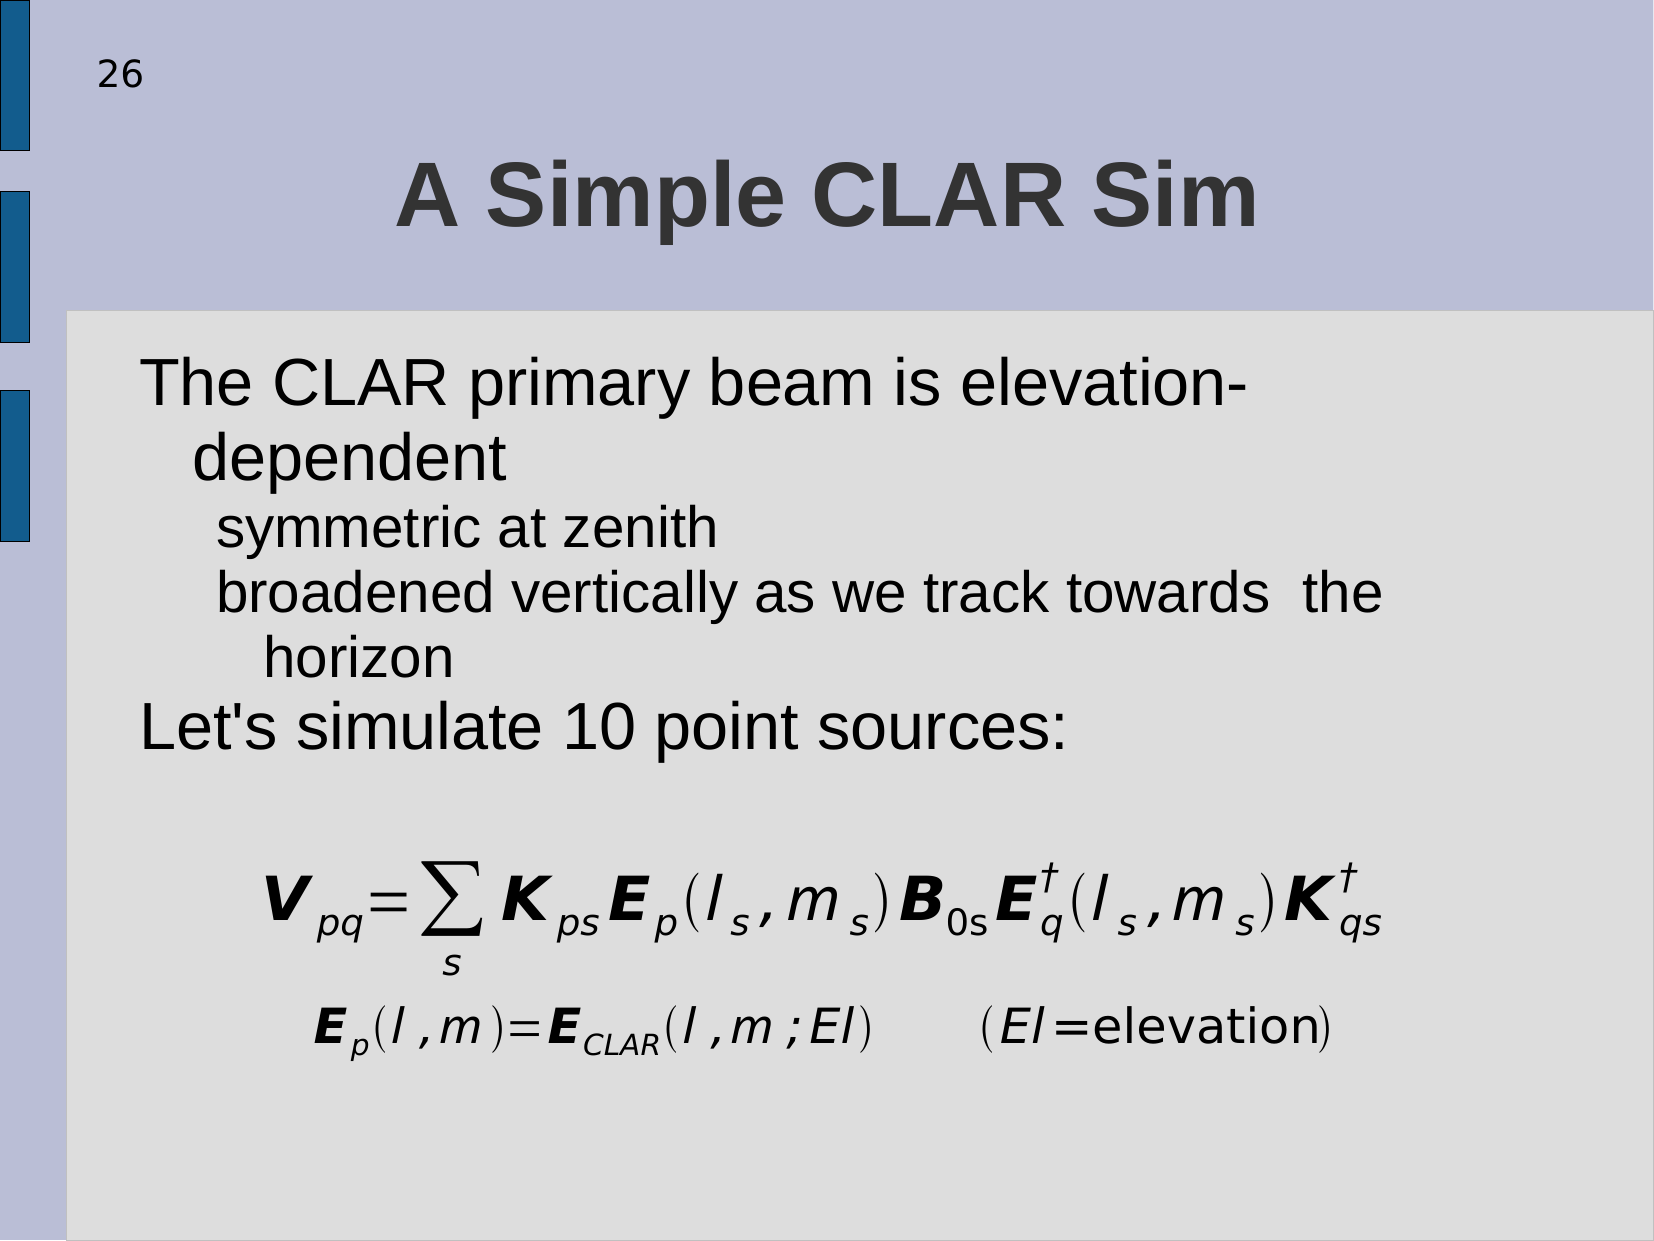

# A Simple CLAR Sim
The CLAR primary beam is elevation-dependent
symmetric at zenith
broadened vertically as we track towards the horizon
Let's simulate 10 point sources: